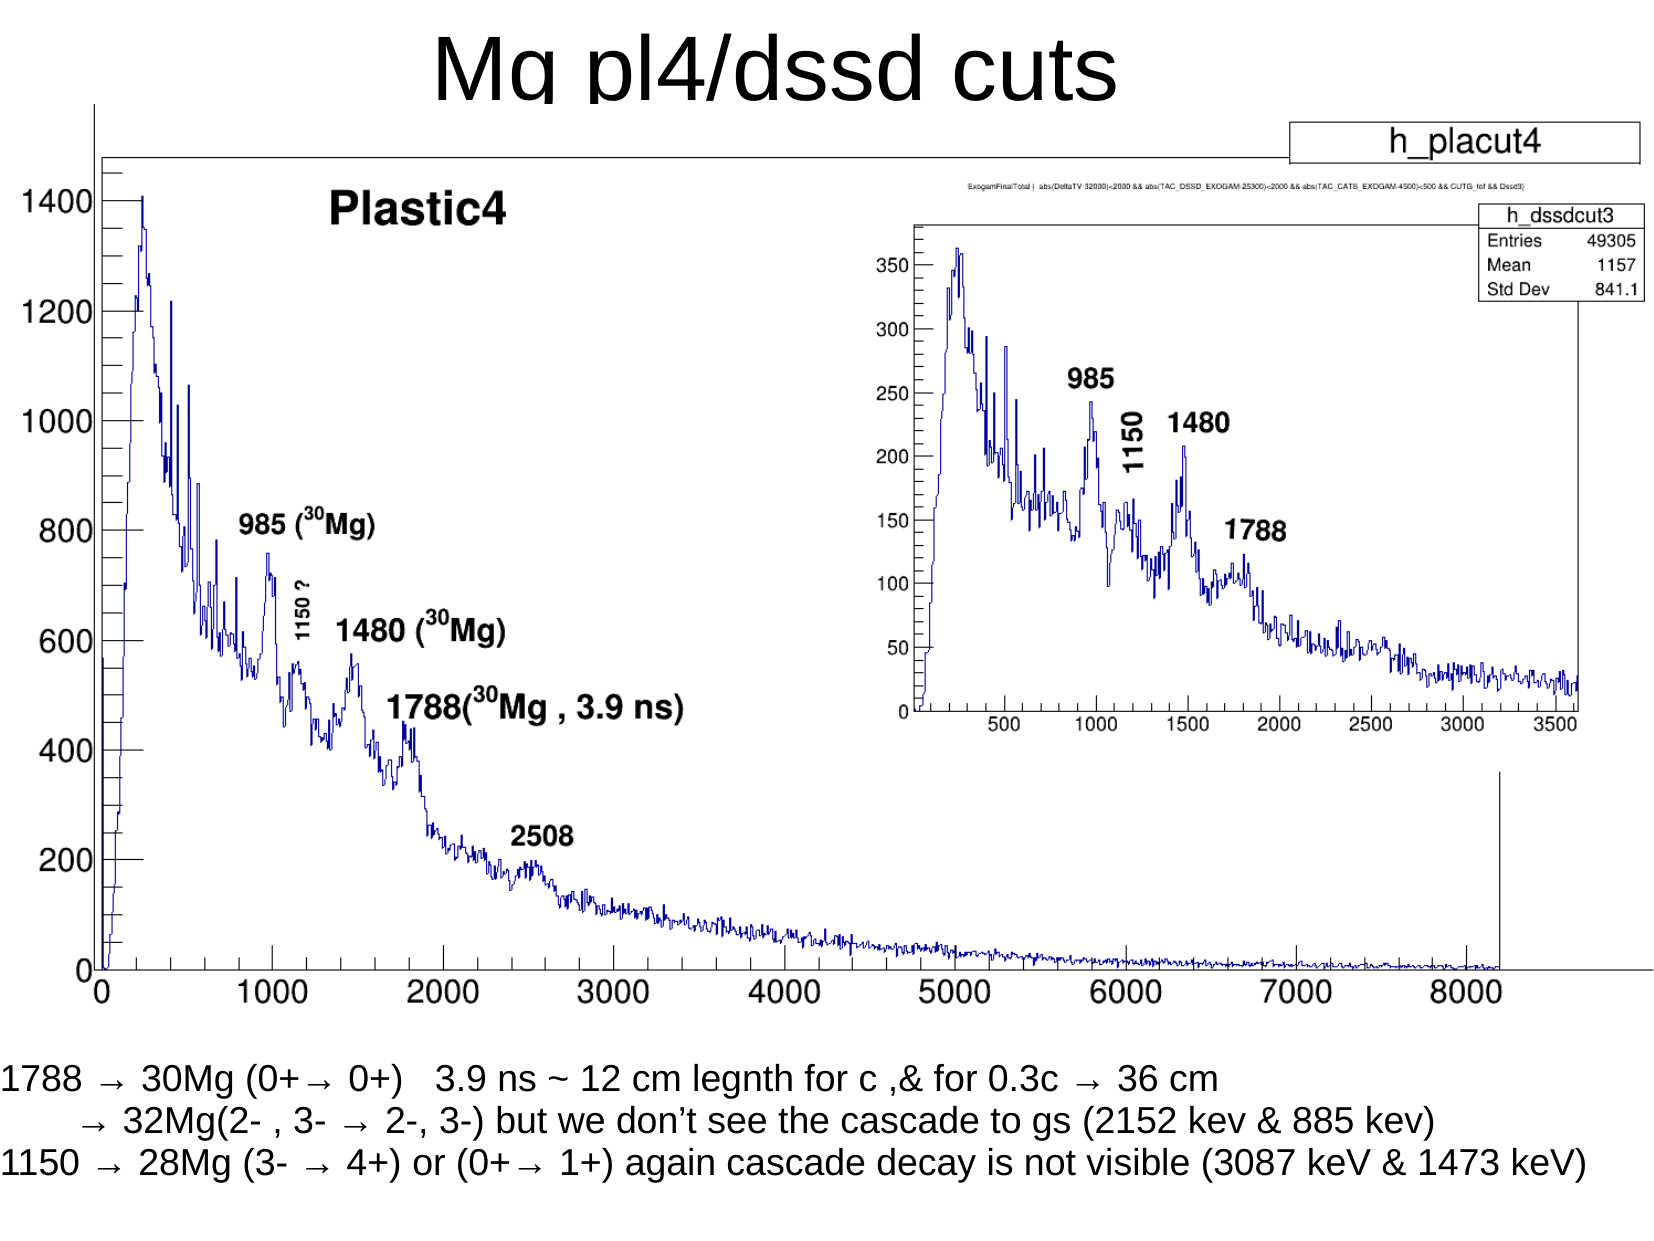

# Mg pl4/dssd cuts
1788 → 30Mg (0+→ 0+) 3.9 ns ~ 12 cm legnth for c ,& for 0.3c → 36 cm
	→ 32Mg(2- , 3- → 2-, 3-) but we don’t see the cascade to gs (2152 kev & 885 kev)
1150 → 28Mg (3- → 4+) or (0+→ 1+) again cascade decay is not visible (3087 keV & 1473 keV)